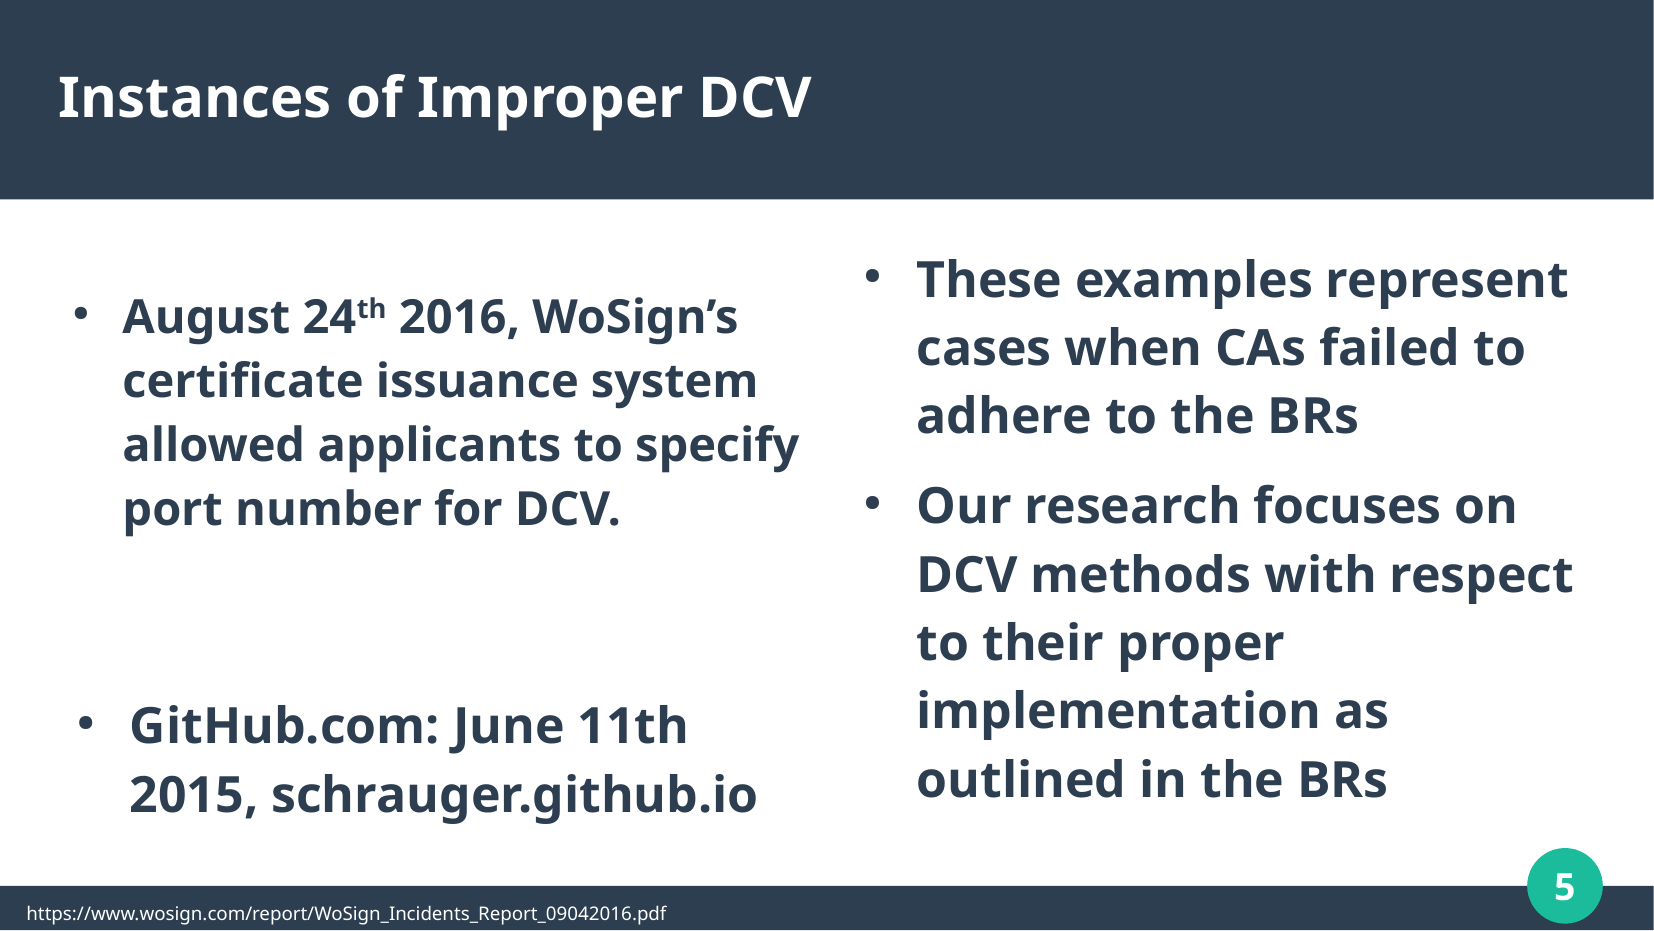

# Instances of Improper DCV
These examples represent cases when CAs failed to adhere to the BRs
Our research focuses on DCV methods with respect to their proper implementation as outlined in the BRs
August 24th 2016, WoSign’s certificate issuance system allowed applicants to specify port number for DCV.
GitHub.com: June 11th 2015, schrauger.github.io
5
https://www.wosign.com/report/WoSign_Incidents_Report_09042016.pdf